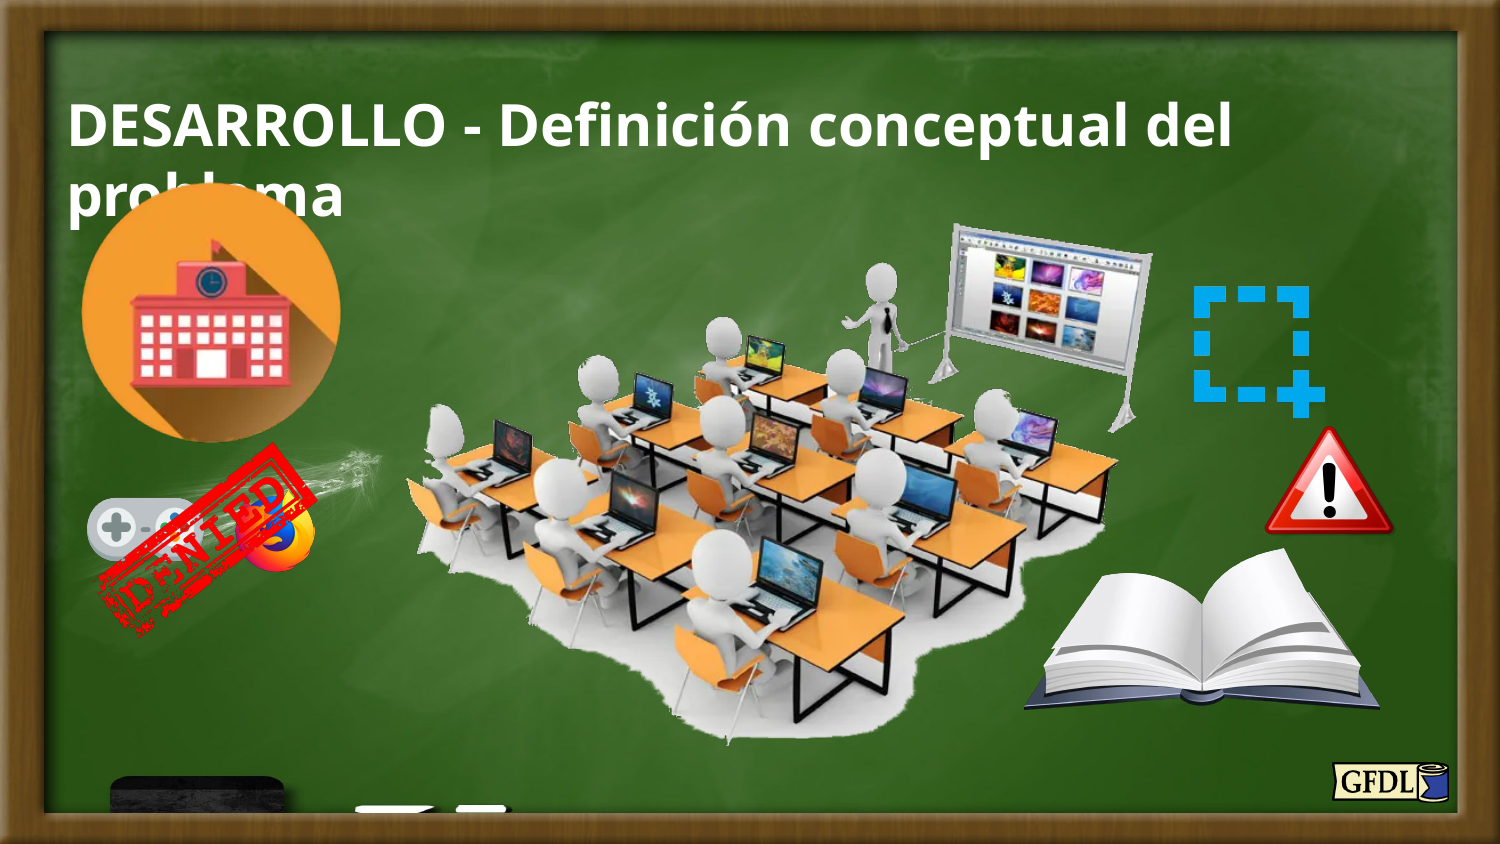

# DESARROLLO - Definición conceptual del problema